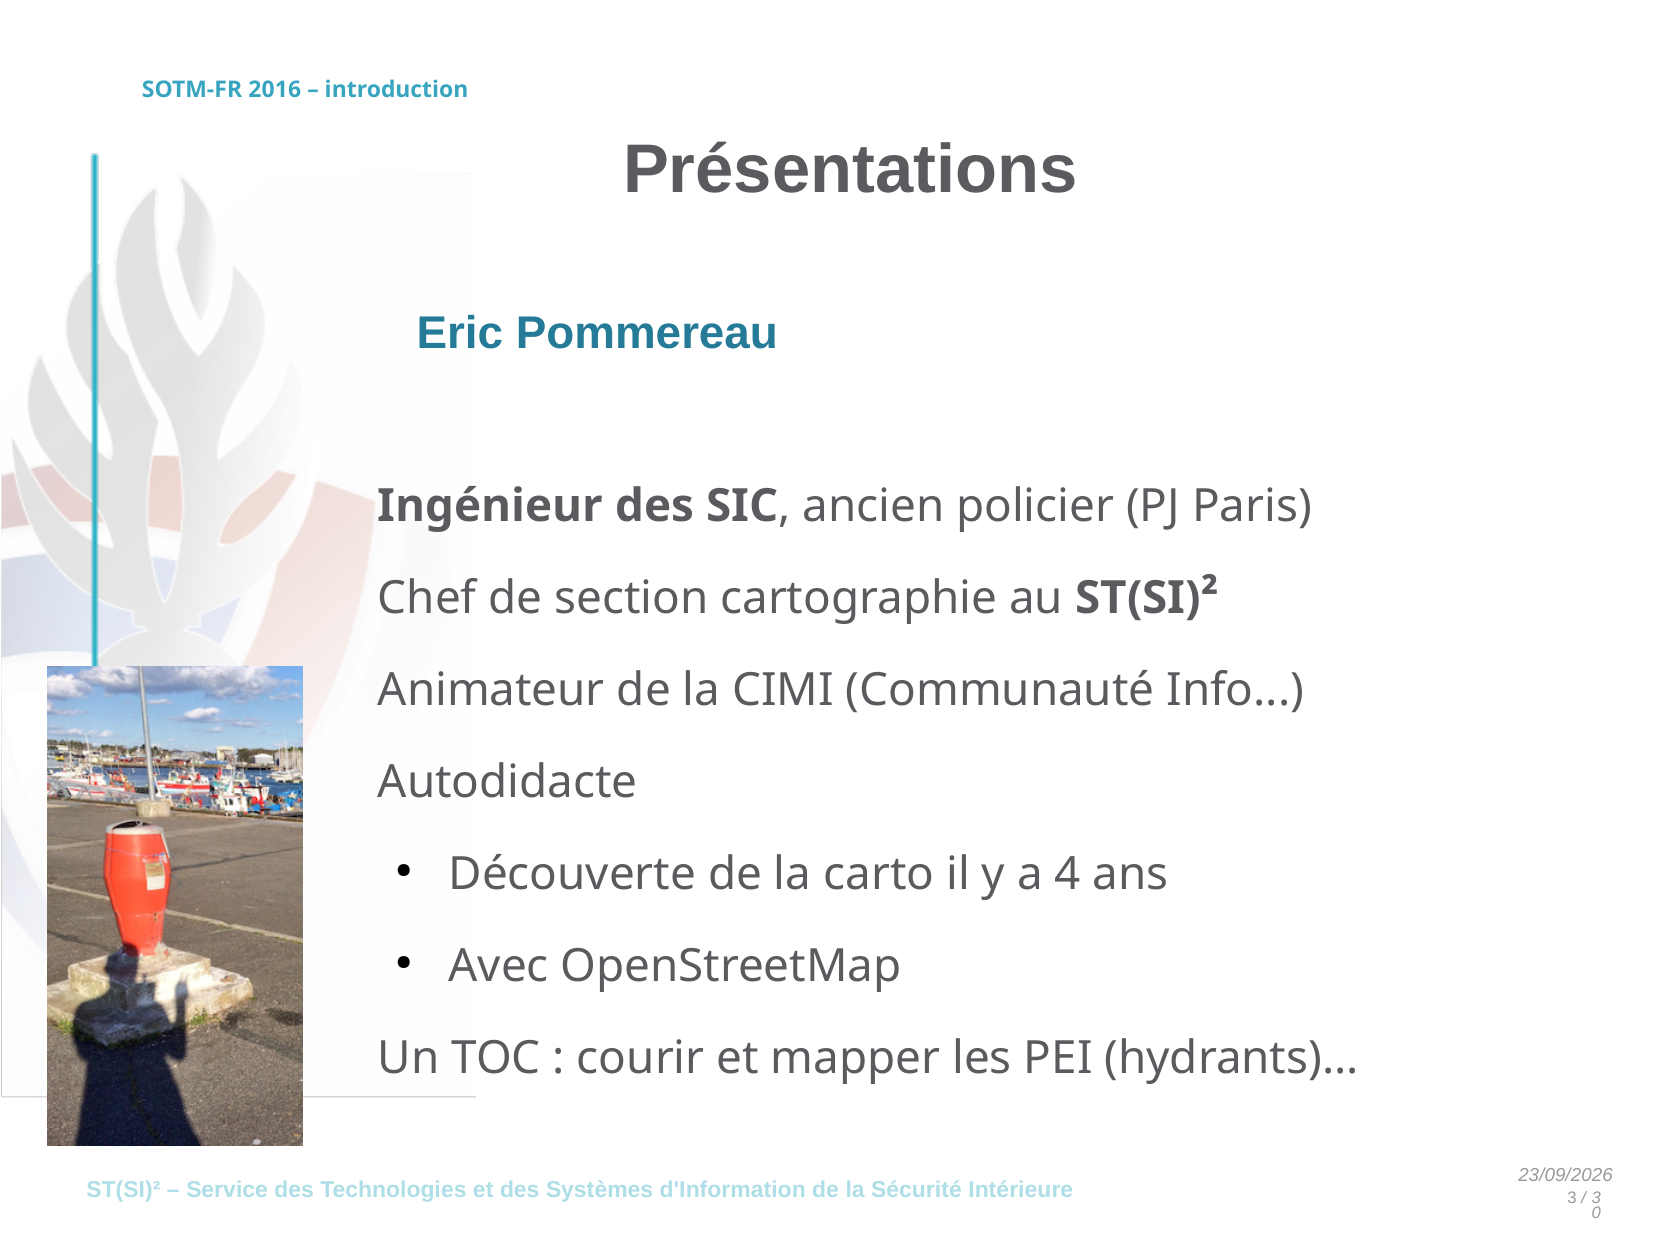

# SOTM-FR 2016 – introduction
Présentations
Eric Pommereau
Ingénieur des SIC, ancien policier (PJ Paris)
Chef de section cartographie au ST(SI)²
Animateur de la CIMI (Communauté Info...)
Autodidacte
Découverte de la carto il y a 4 ans
Avec OpenStreetMap
Un TOC : courir et mapper les PEI (hydrants)...